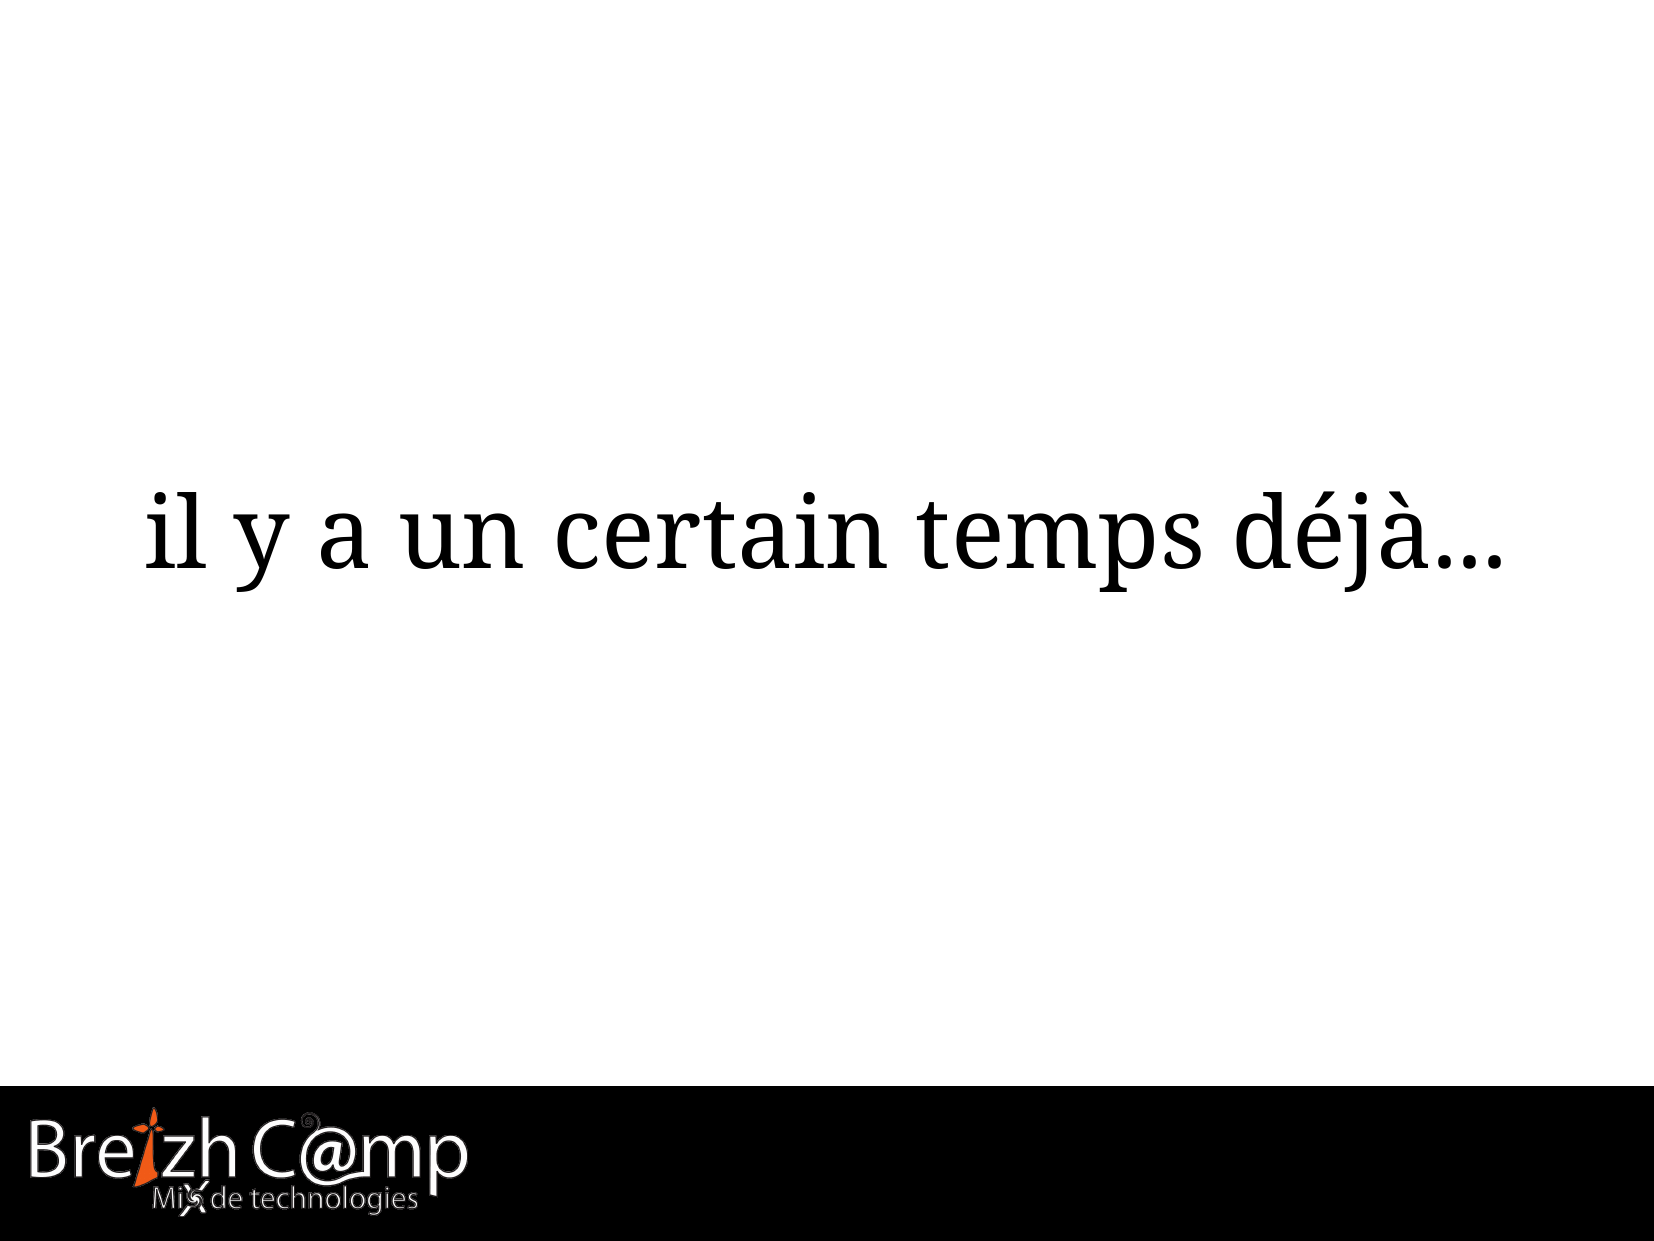

# il y a un certain temps déjà...
4